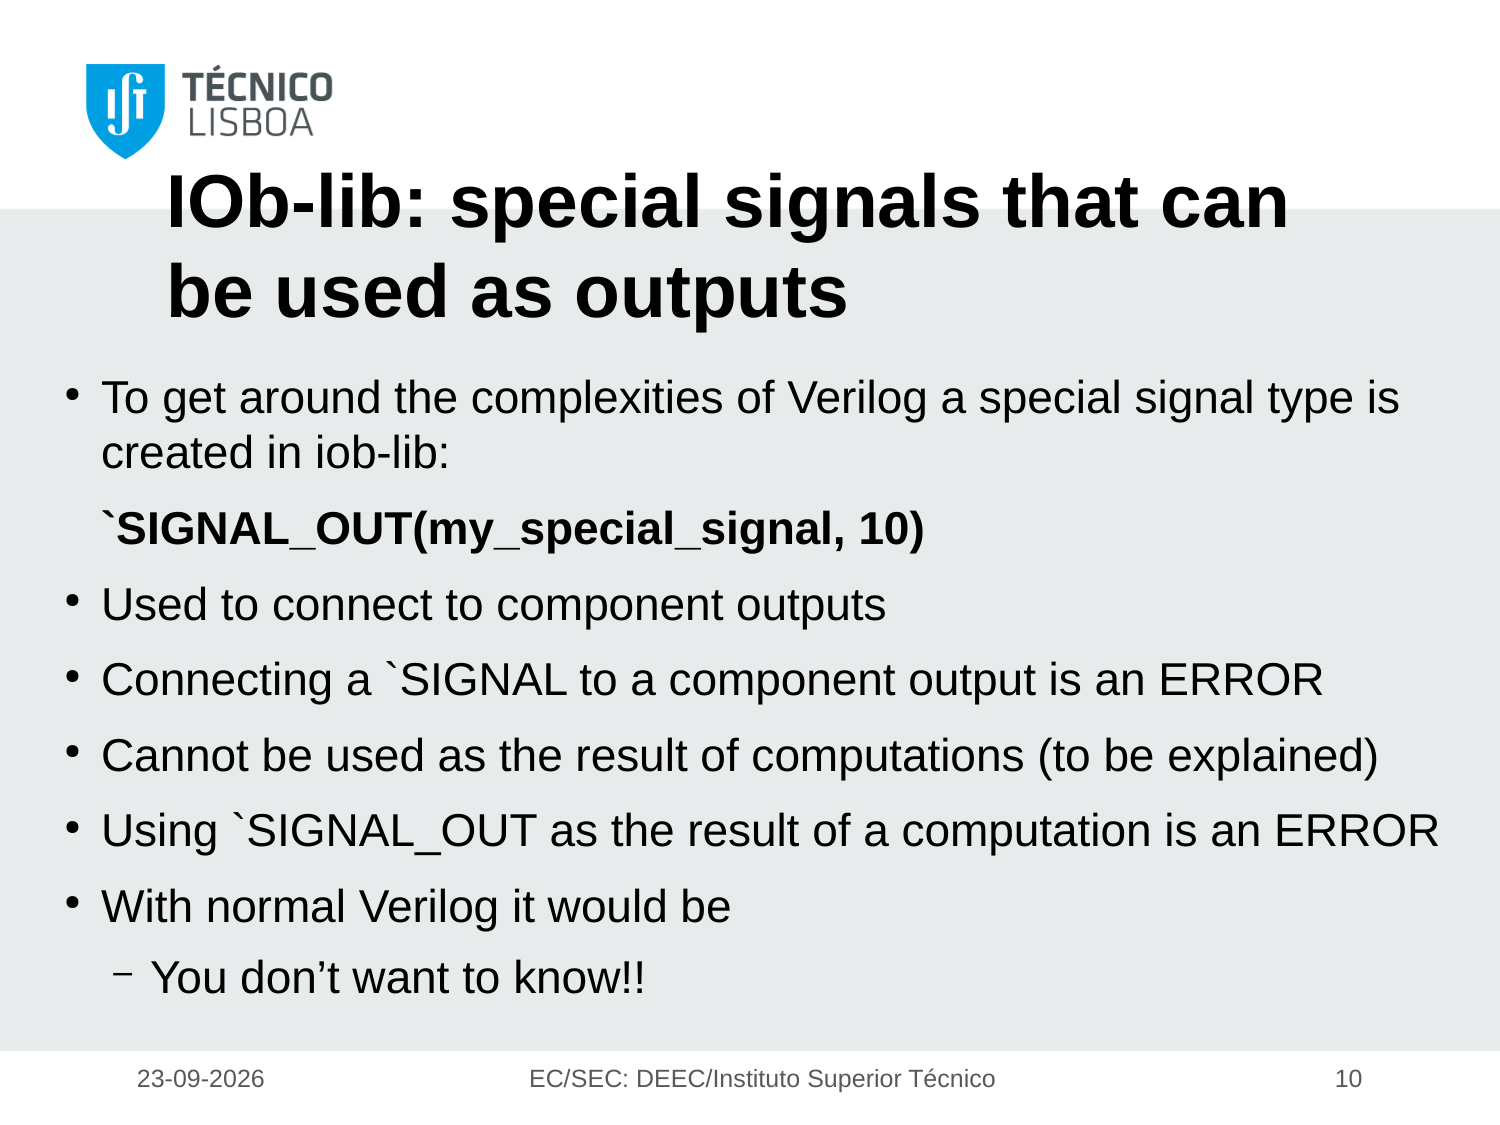

# IOb-lib: special signals that can be used as outputs
To get around the complexities of Verilog a special signal type is created in iob-lib:
`SIGNAL_OUT(my_special_signal, 10)
Used to connect to component outputs
Connecting a `SIGNAL to a component output is an ERROR
Cannot be used as the result of computations (to be explained)
Using `SIGNAL_OUT as the result of a computation is an ERROR
With normal Verilog it would be
You don’t want to know!!
EC/SEC: DEEC/Instituto Superior Técnico